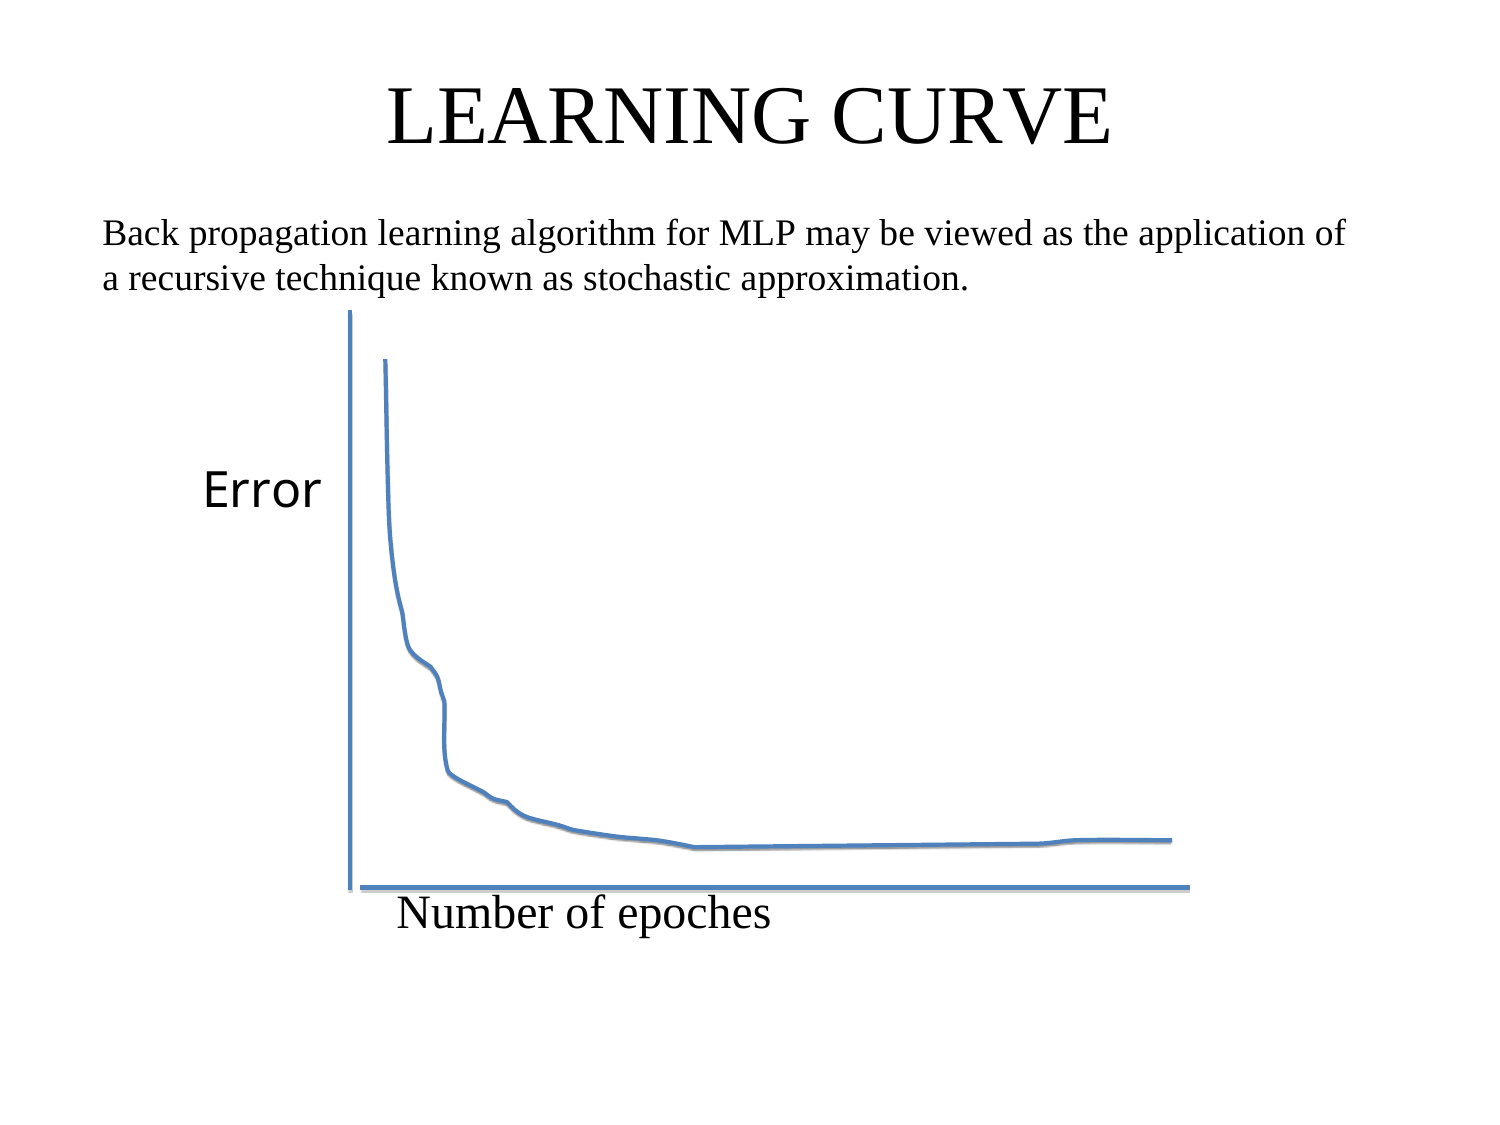

# LEARNING CURVE
Back propagation learning algorithm for MLP may be viewed as the application of a recursive technique known as stochastic approximation.
 Number of epoches
Error